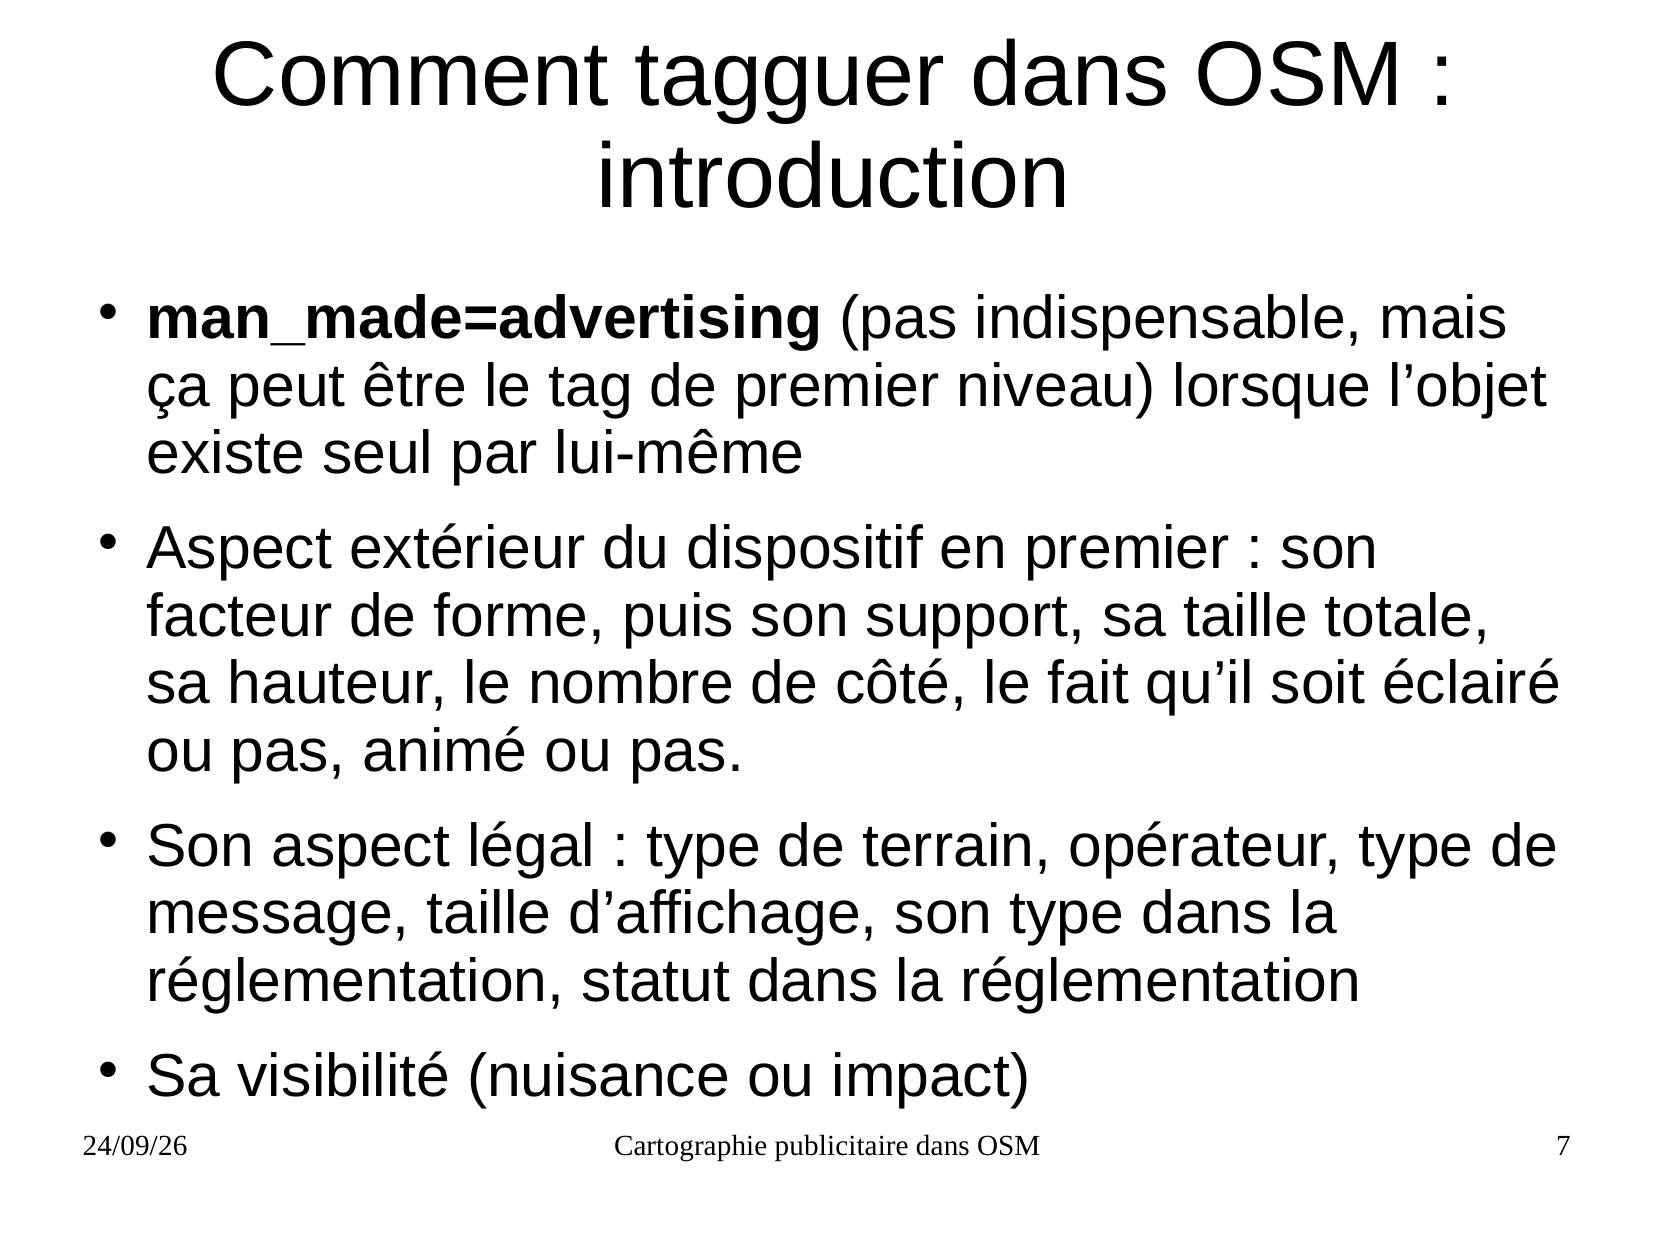

# Comment tagguer dans OSM : introduction
man_made=advertising (pas indispensable, mais ça peut être le tag de premier niveau) lorsque l’objet existe seul par lui-même
Aspect extérieur du dispositif en premier : son facteur de forme, puis son support, sa taille totale, sa hauteur, le nombre de côté, le fait qu’il soit éclairé ou pas, animé ou pas.
Son aspect légal : type de terrain, opérateur, type de message, taille d’affichage, son type dans la réglementation, statut dans la réglementation
Sa visibilité (nuisance ou impact)
Cartographie publicitaire dans OSM
7